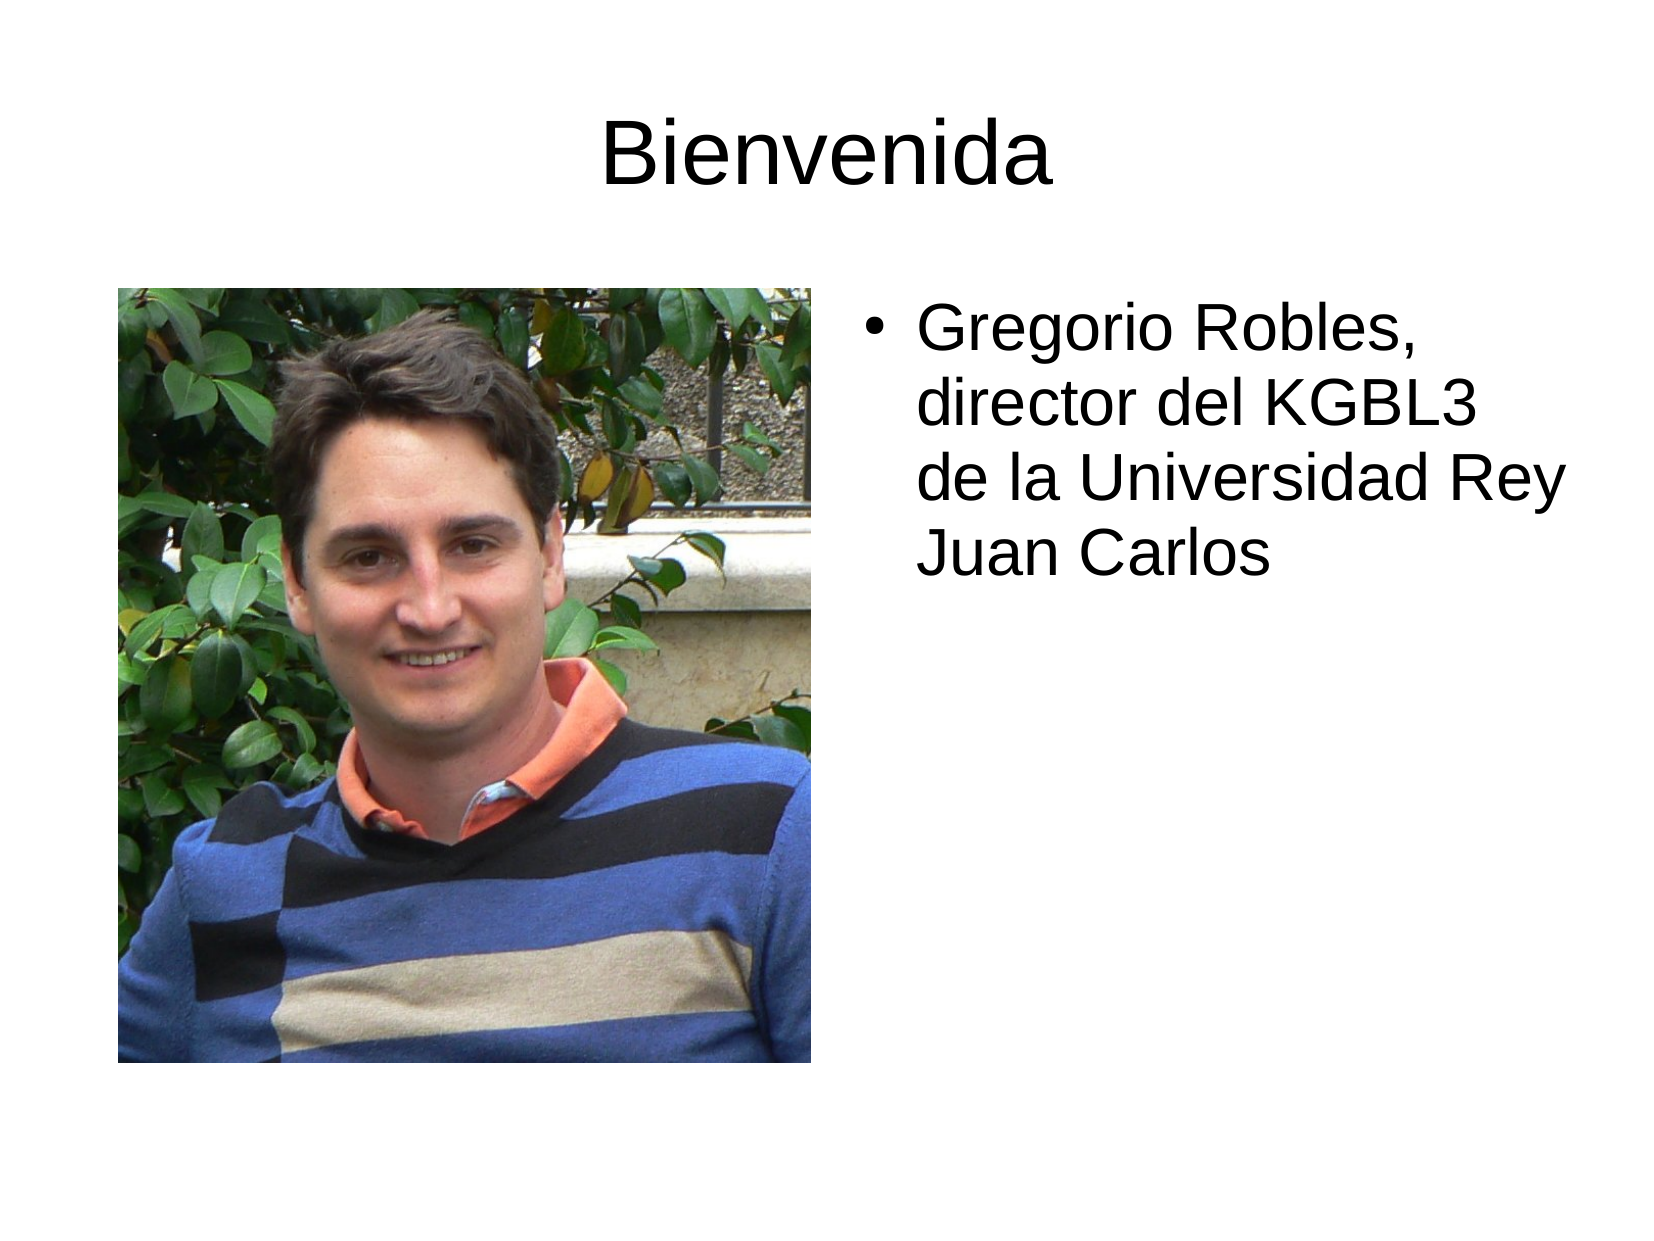

# Bienvenida
Gregorio Robles, director del KGBL3 de la Universidad Rey Juan Carlos